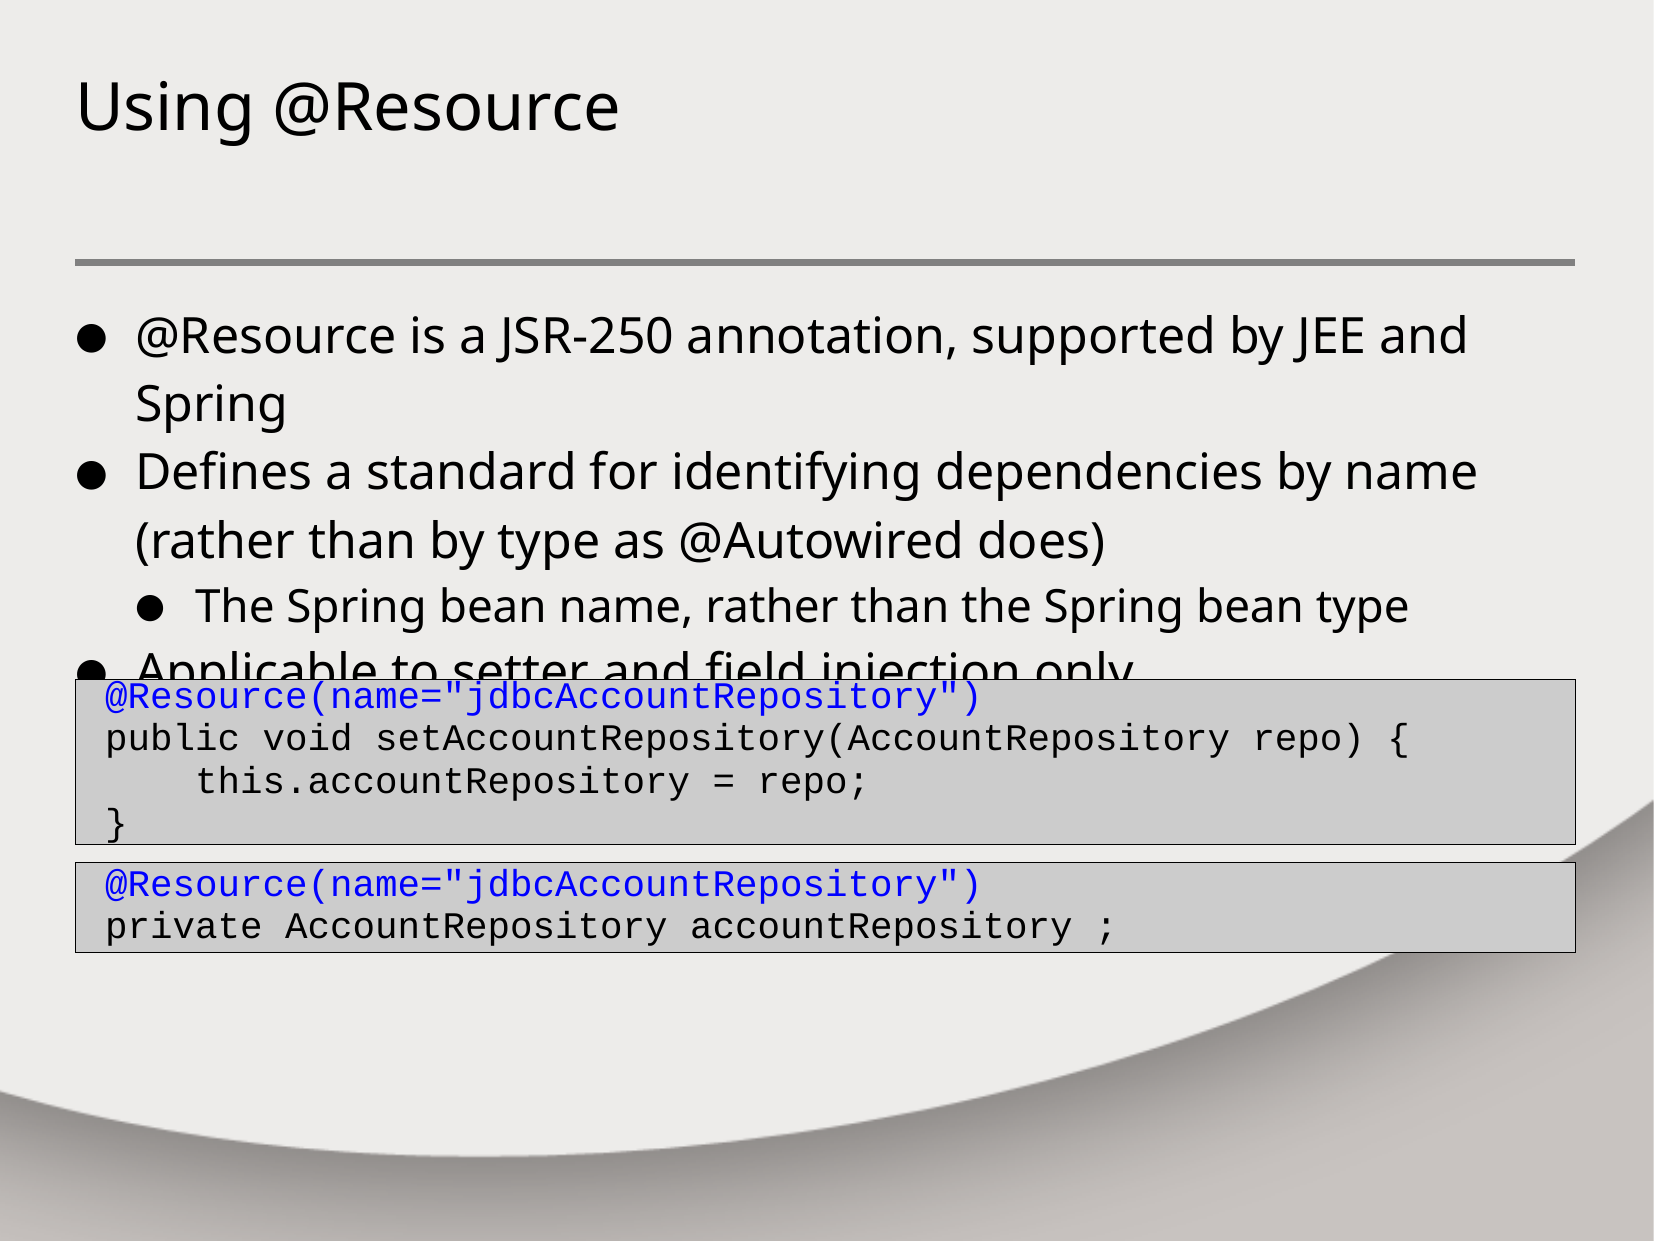

# Using @Resource
@Resource is a JSR-250 annotation, supported by JEE and Spring
Defines a standard for identifying dependencies by name (rather than by type as @Autowired does)
The Spring bean name, rather than the Spring bean type
Applicable to setter and field injection only
@Resource(name="jdbcAccountRepository")
public void setAccountRepository(AccountRepository repo) {
 this.accountRepository = repo;
}
@Resource(name="jdbcAccountRepository")
private AccountRepository accountRepository ;